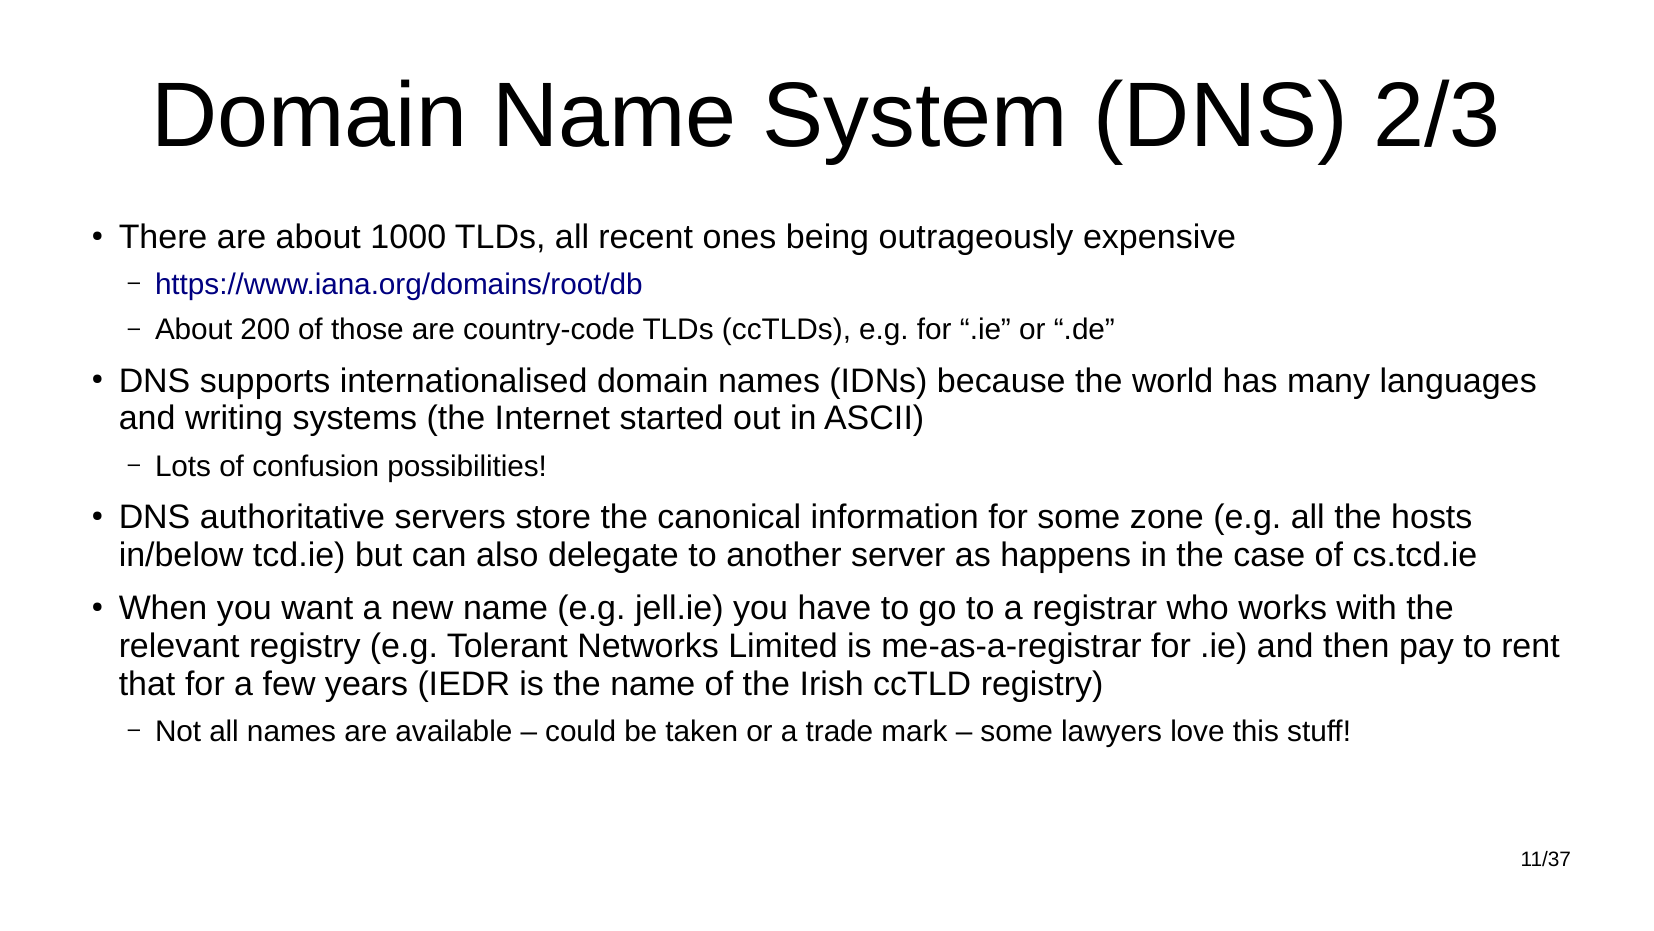

# Domain Name System (DNS) 2/3
There are about 1000 TLDs, all recent ones being outrageously expensive
https://www.iana.org/domains/root/db
About 200 of those are country-code TLDs (ccTLDs), e.g. for “.ie” or “.de”
DNS supports internationalised domain names (IDNs) because the world has many languages and writing systems (the Internet started out in ASCII)
Lots of confusion possibilities!
DNS authoritative servers store the canonical information for some zone (e.g. all the hosts in/below tcd.ie) but can also delegate to another server as happens in the case of cs.tcd.ie
When you want a new name (e.g. jell.ie) you have to go to a registrar who works with the relevant registry (e.g. Tolerant Networks Limited is me-as-a-registrar for .ie) and then pay to rent that for a few years (IEDR is the name of the Irish ccTLD registry)
Not all names are available – could be taken or a trade mark – some lawyers love this stuff!
11